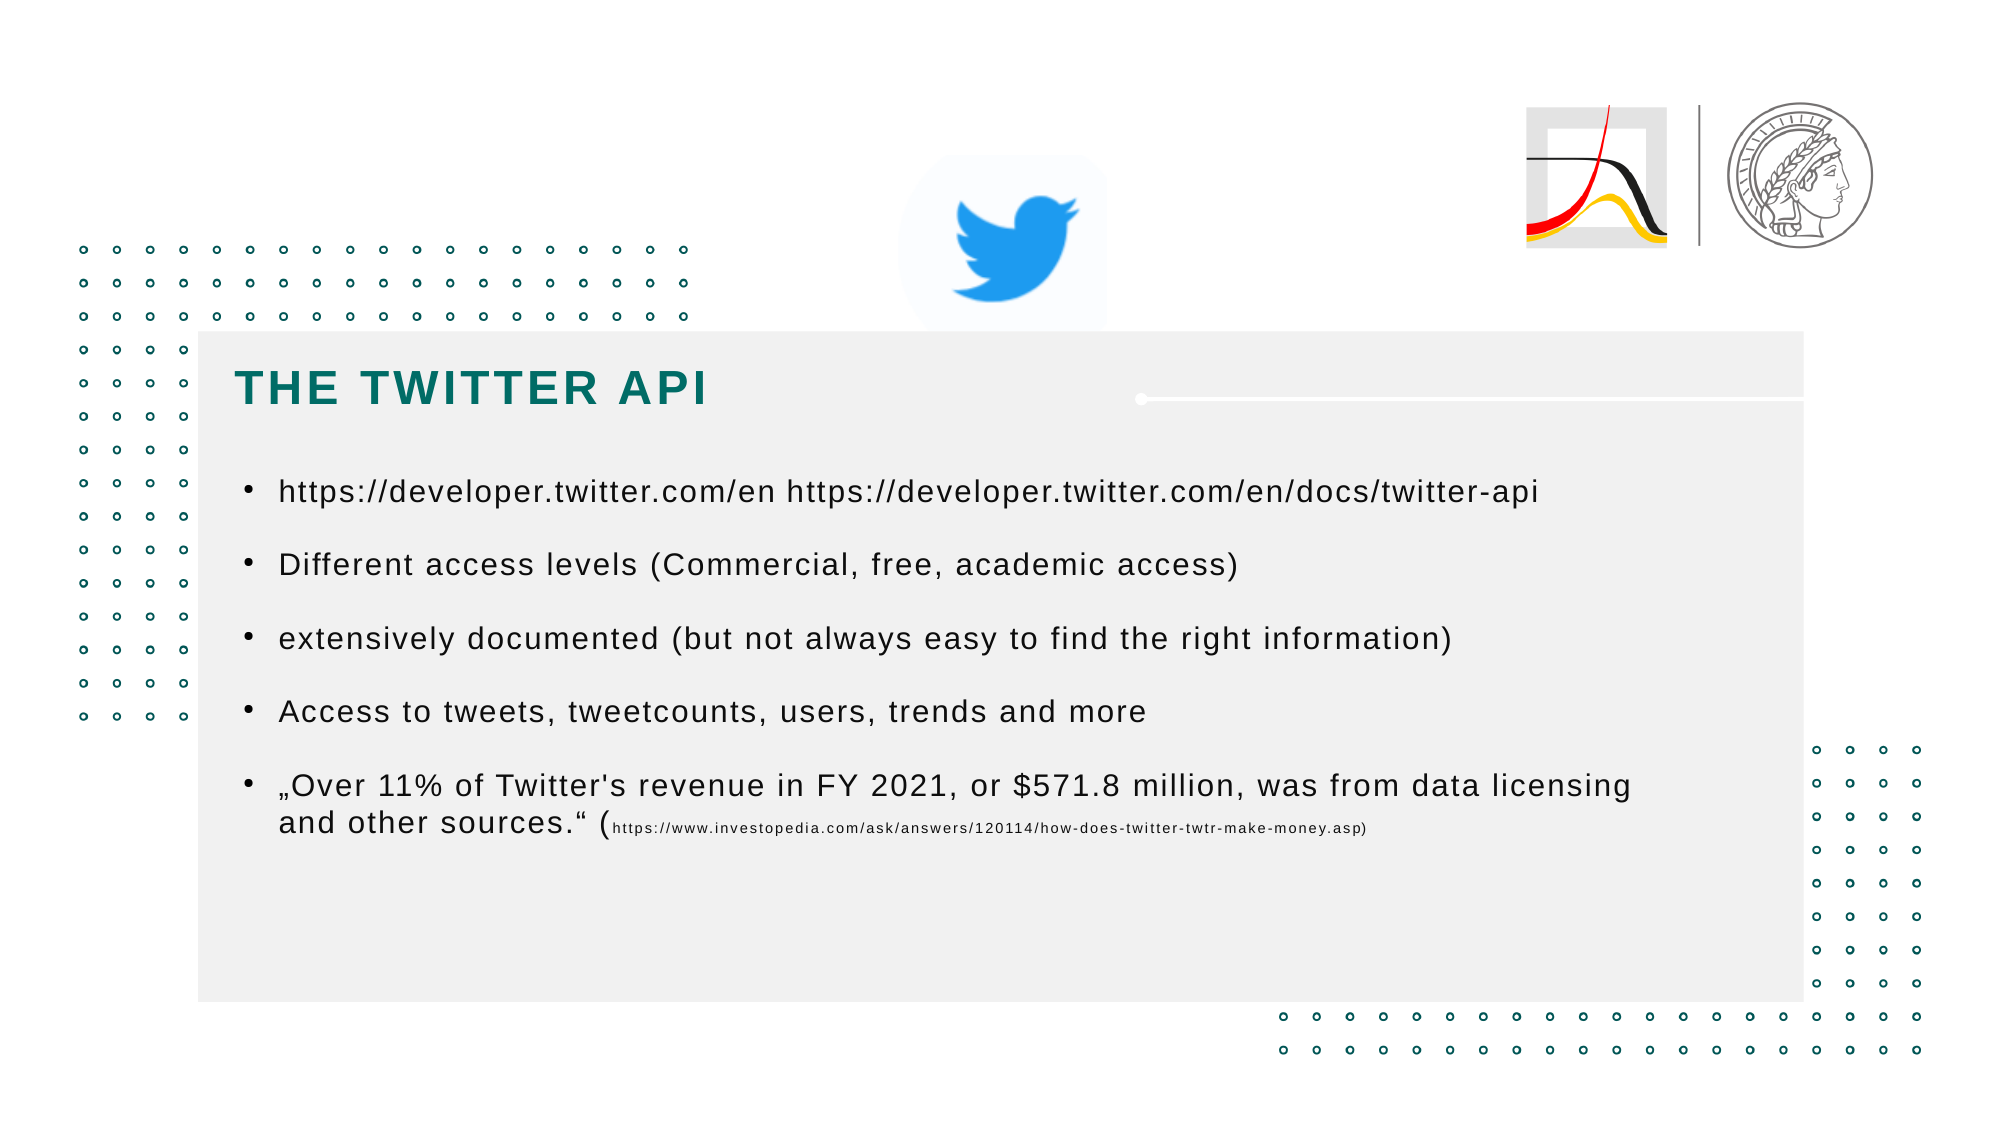

# The Twitter API
https://developer.twitter.com/en https://developer.twitter.com/en/docs/twitter-api
Different access levels (Commercial, free, academic access)
extensively documented (but not always easy to find the right information)
Access to tweets, tweetcounts, users, trends and more
„Over 11% of Twitter's revenue in FY 2021, or $571.8 million, was from data licensing and other sources.“ (https://www.investopedia.com/ask/answers/120114/how-does-twitter-twtr-make-money.asp)